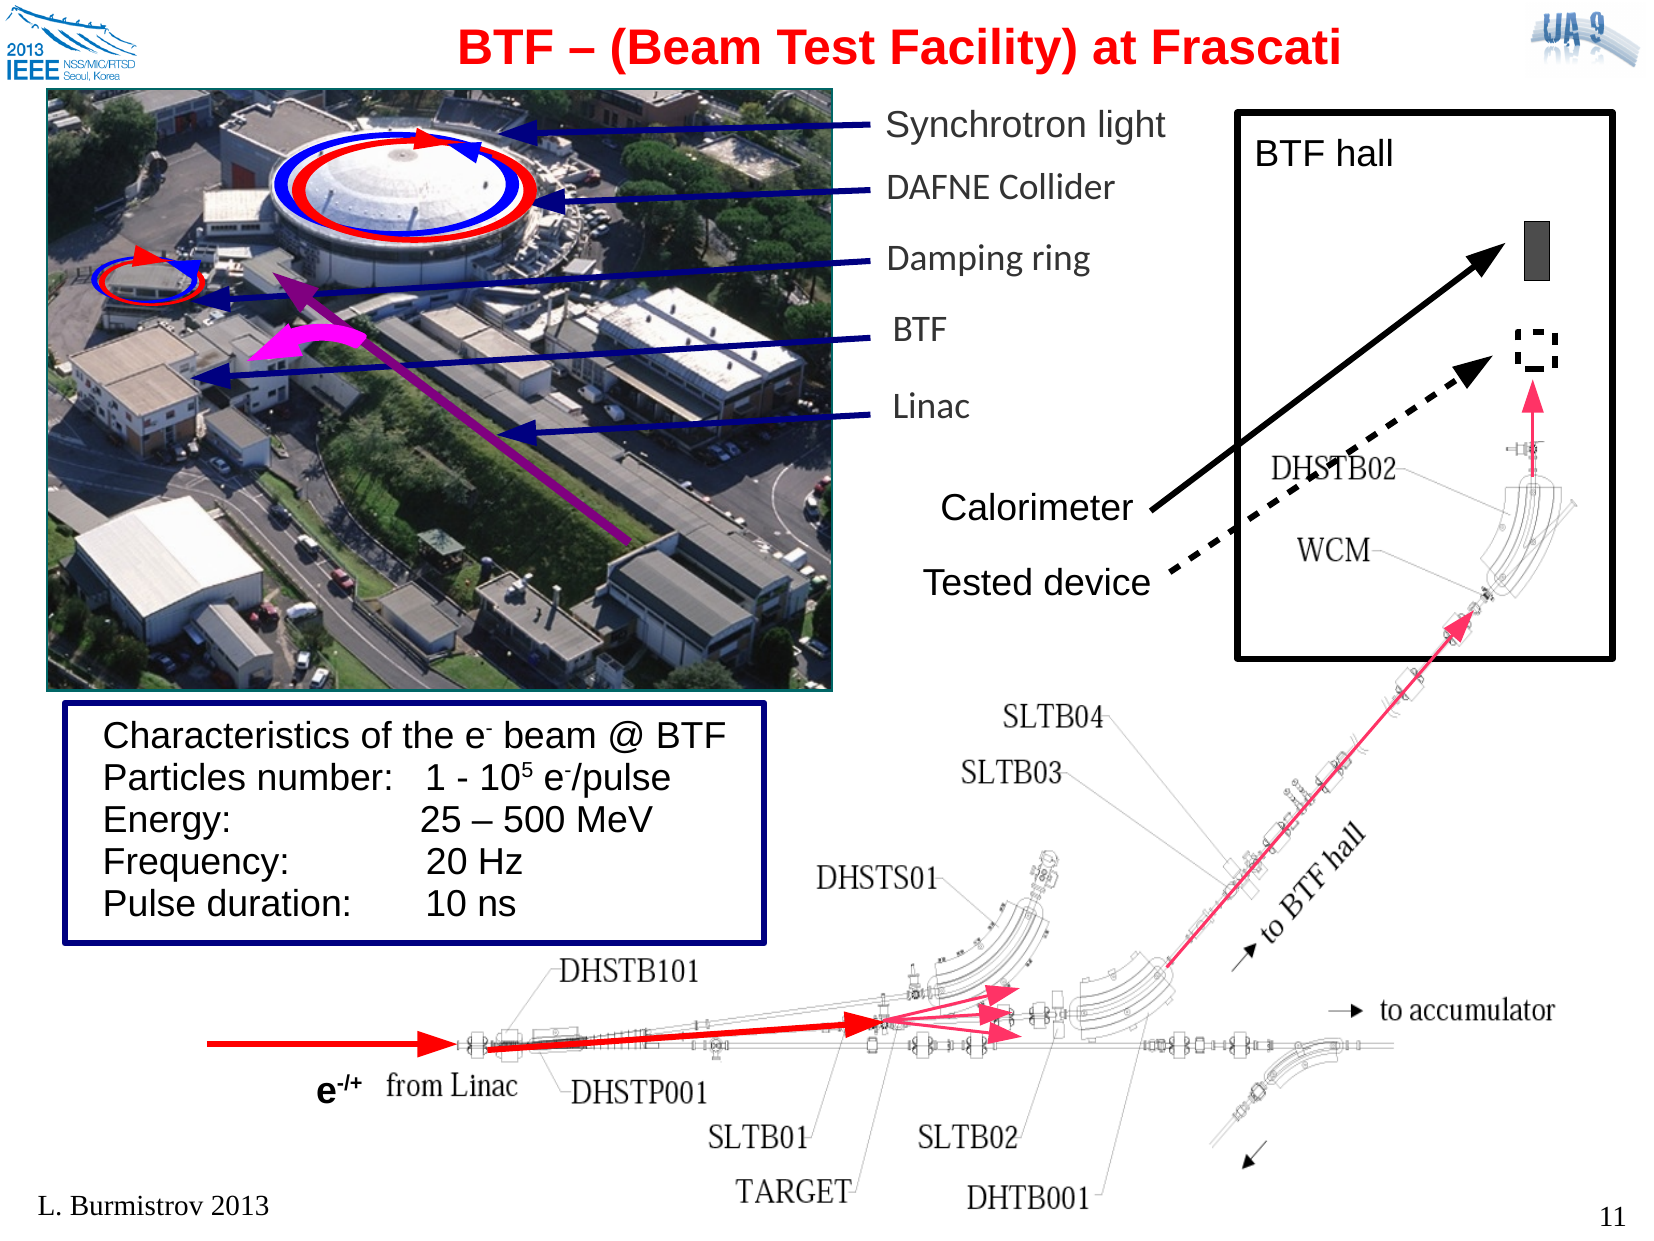

BTF – (Beam Test Facility) at Frascati
Synchrotron light
BTF hall
DAFNE Collider
Damping ring
BTF
Linac
Calorimeter
Tested device
Characteristics of the e- beam @ BTF
Particles number: 1 - 105 e-/pulse
Energy: 25 – 500 MeV
Frequency: 20 Hz
Pulse duration: 10 ns
e-/+
L. Burmistrov 2013
11